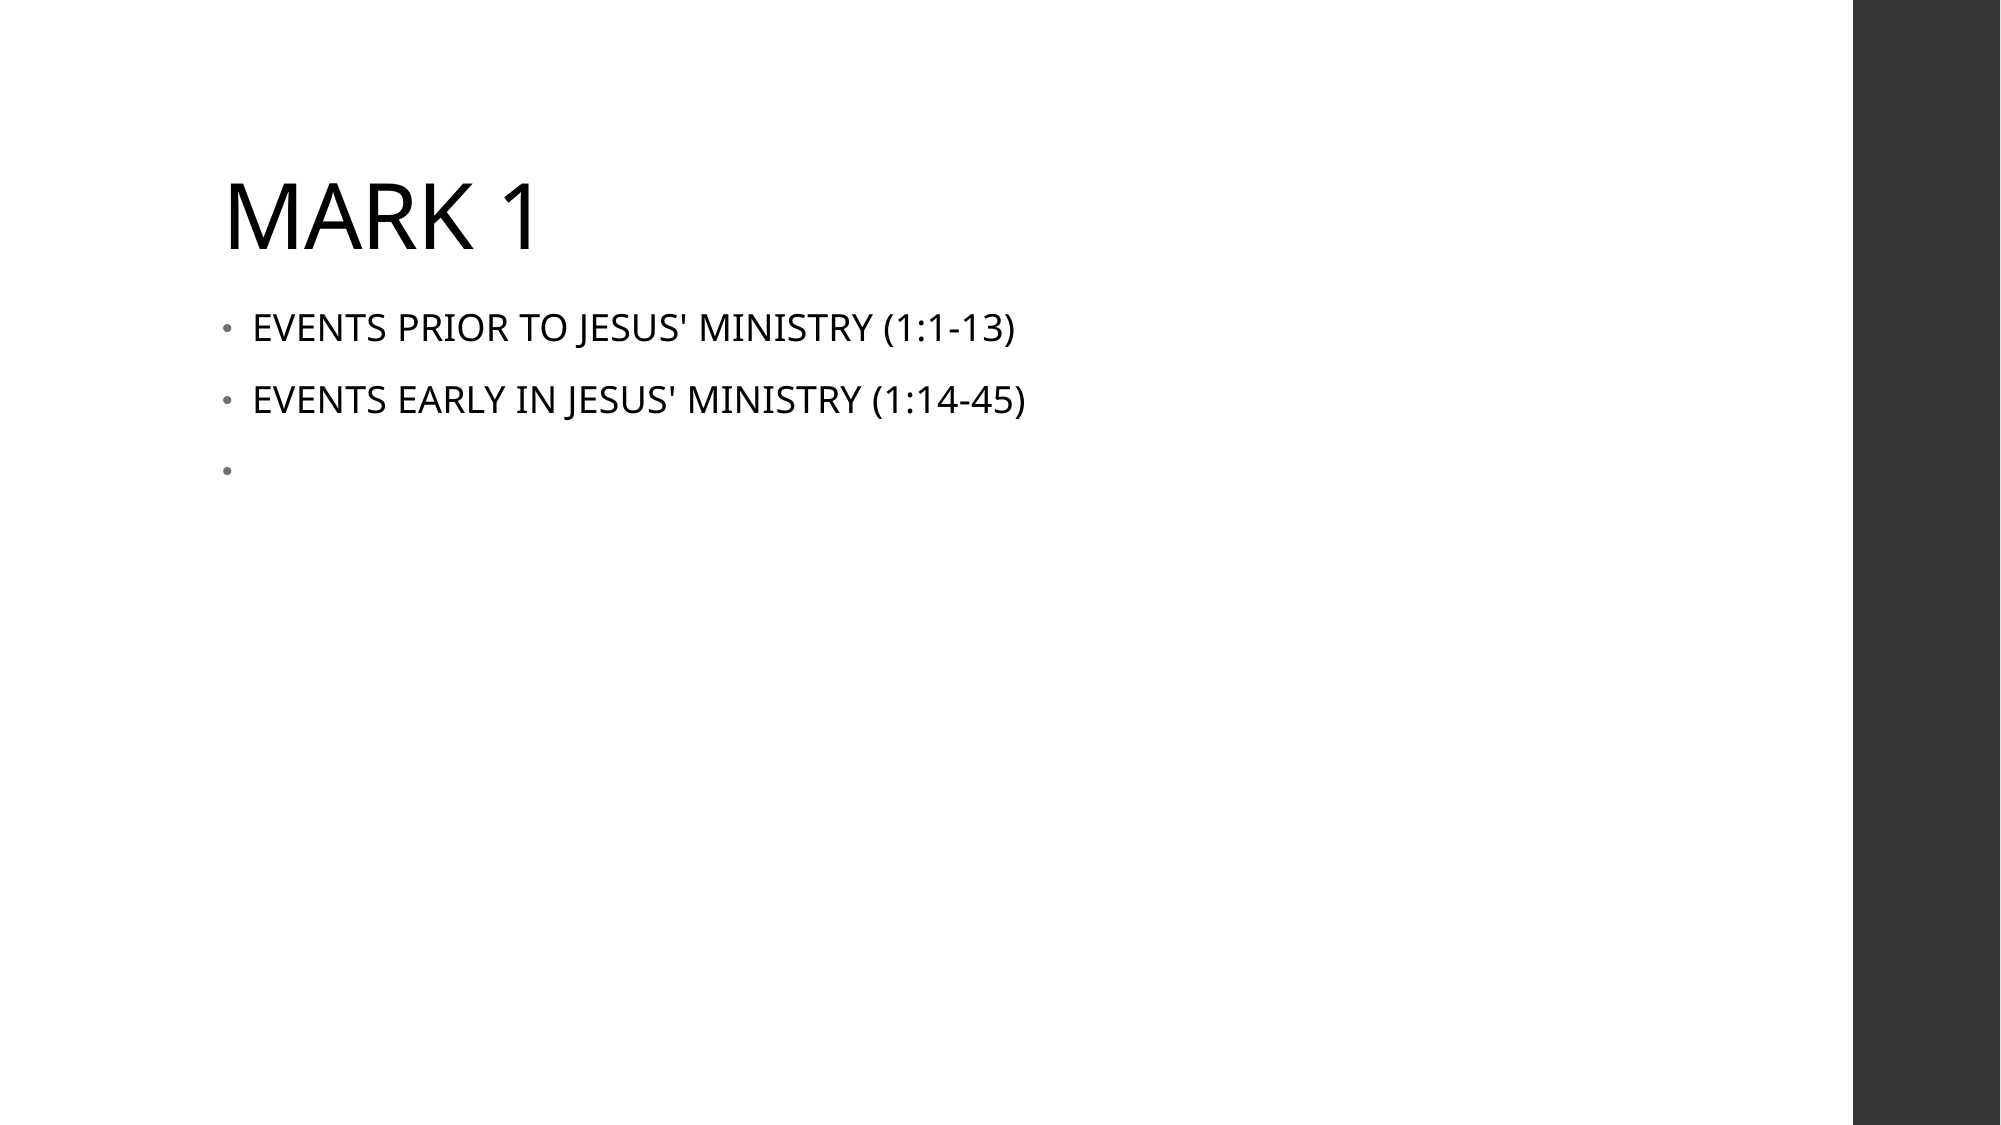

# MARK 1
EVENTS PRIOR TO JESUS' MINISTRY (1:1-13)
EVENTS EARLY IN JESUS' MINISTRY (1:14-45)